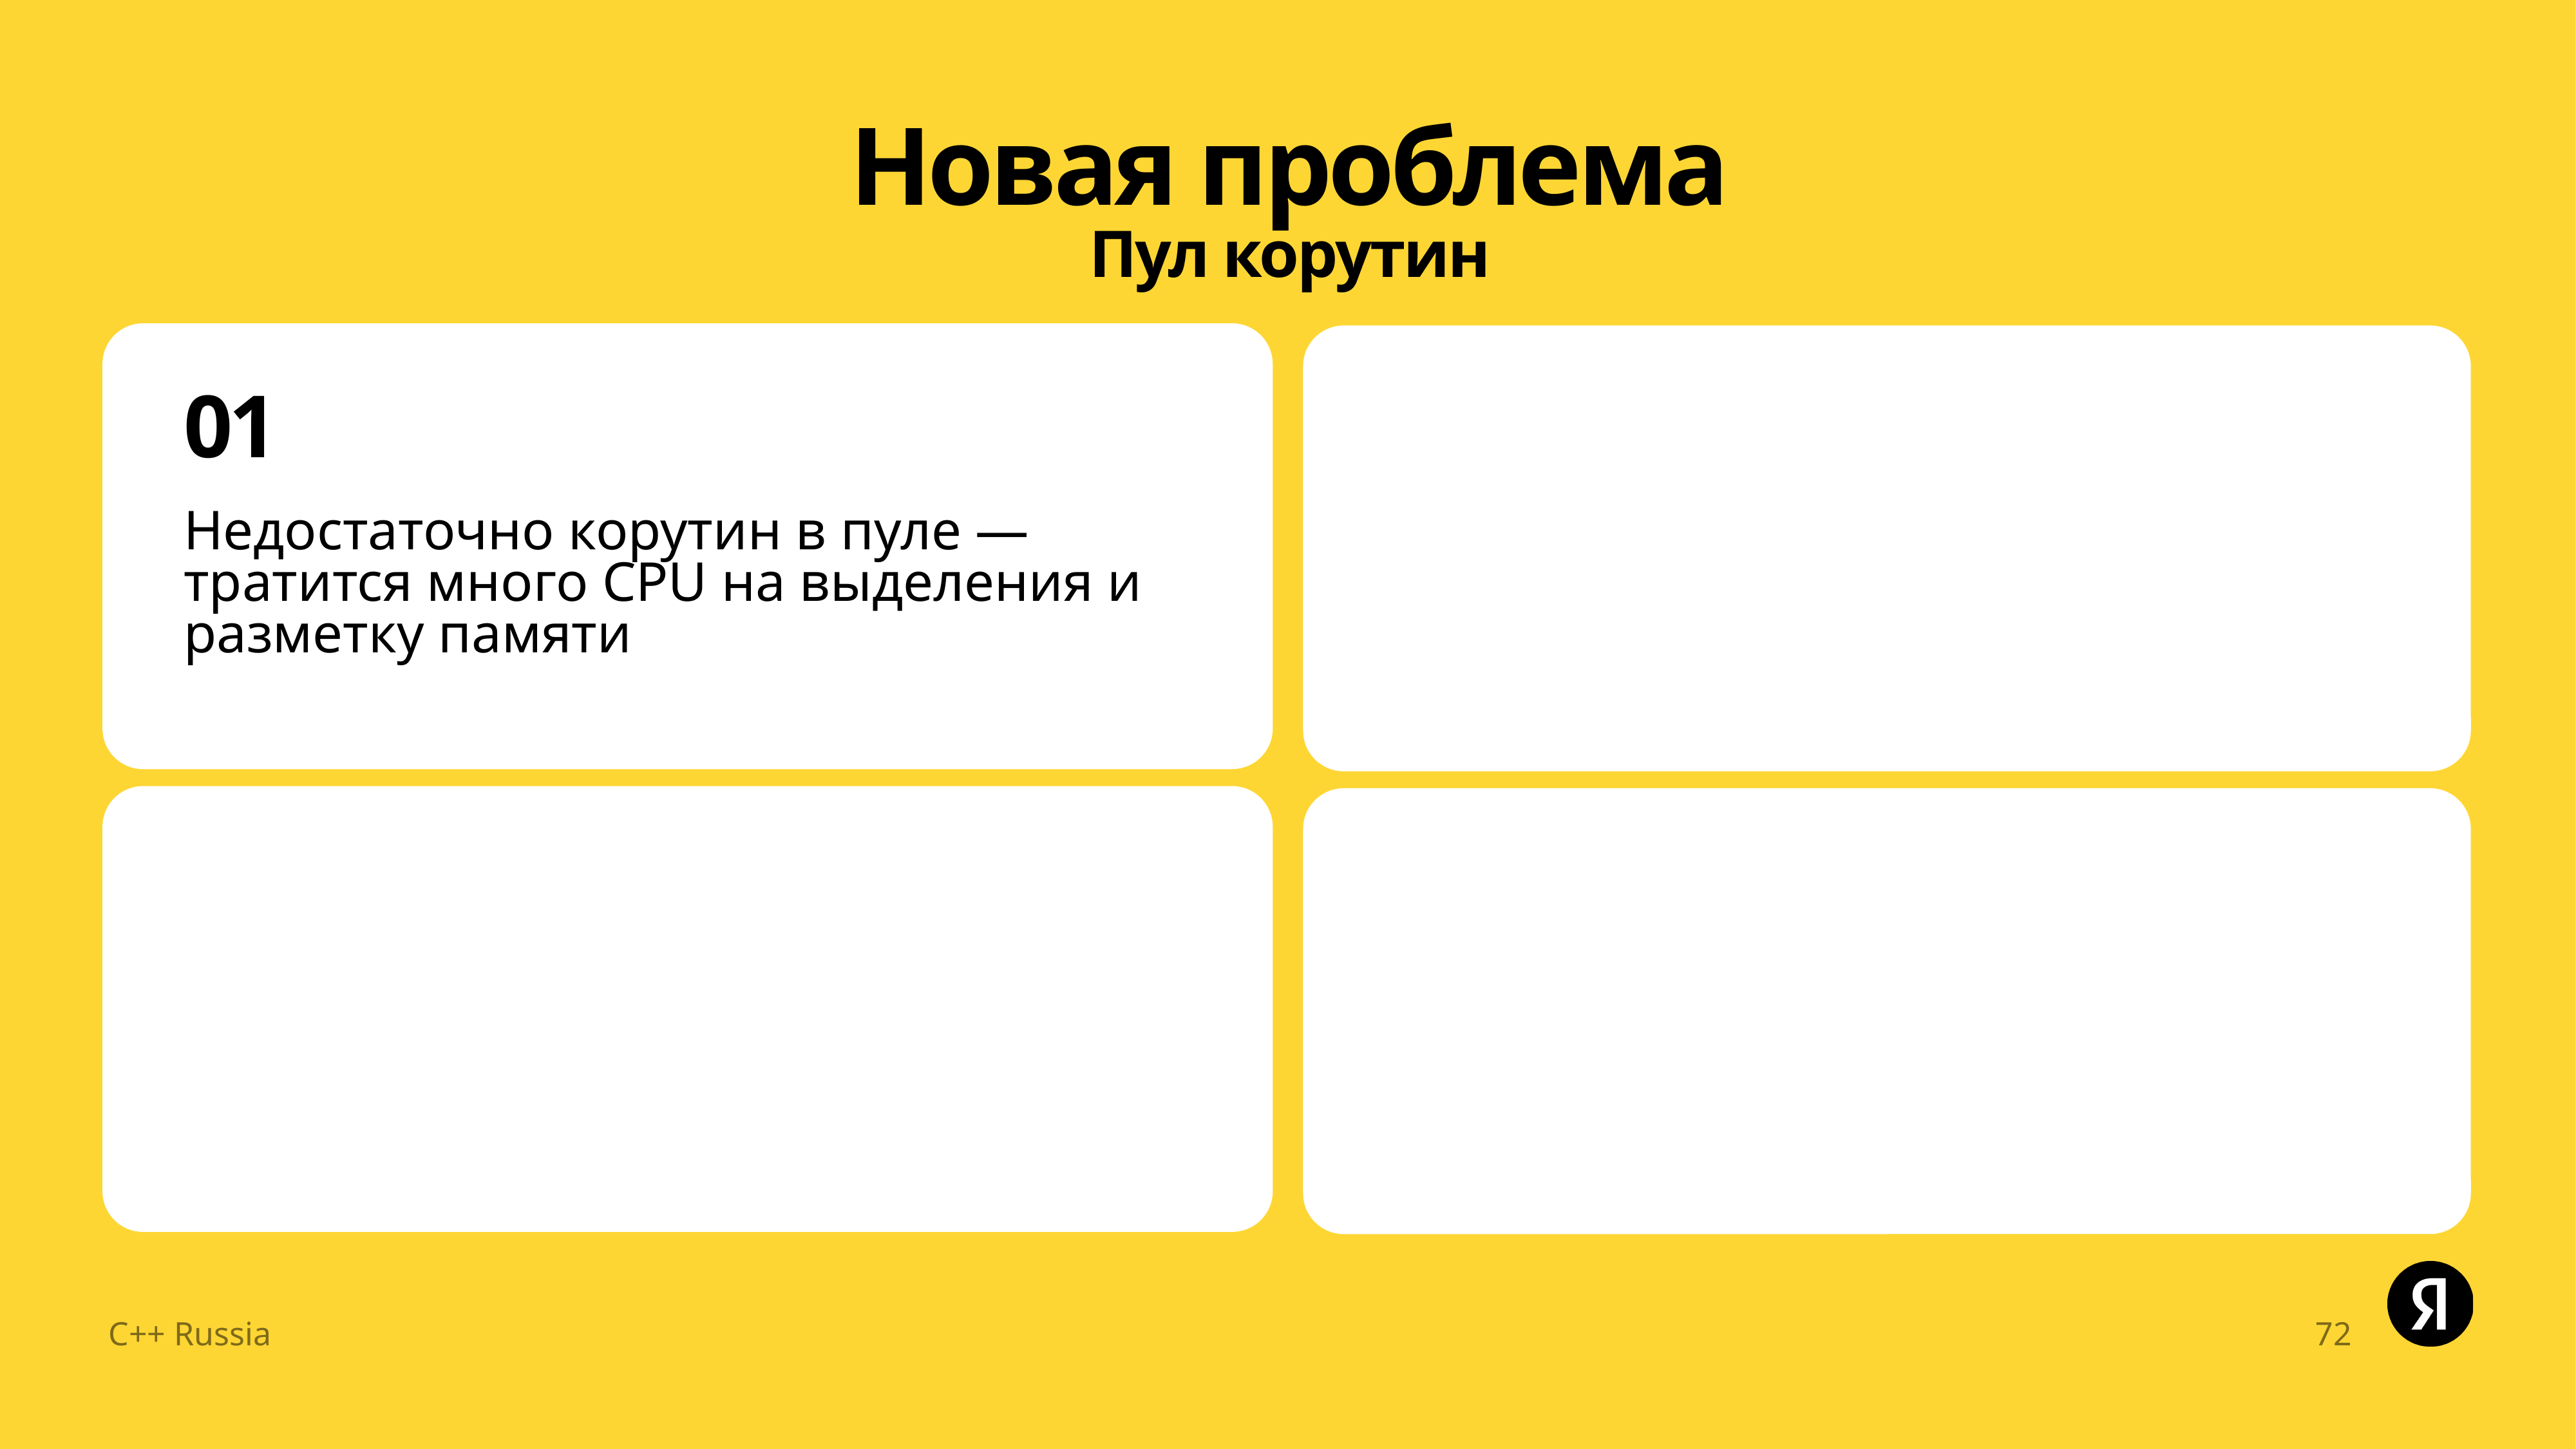

Новая проблема
Пул корутин
01
# Недостаточно корутин в пуле — тратится много CPU на выделения и разметку памяти
C++ Russia
72